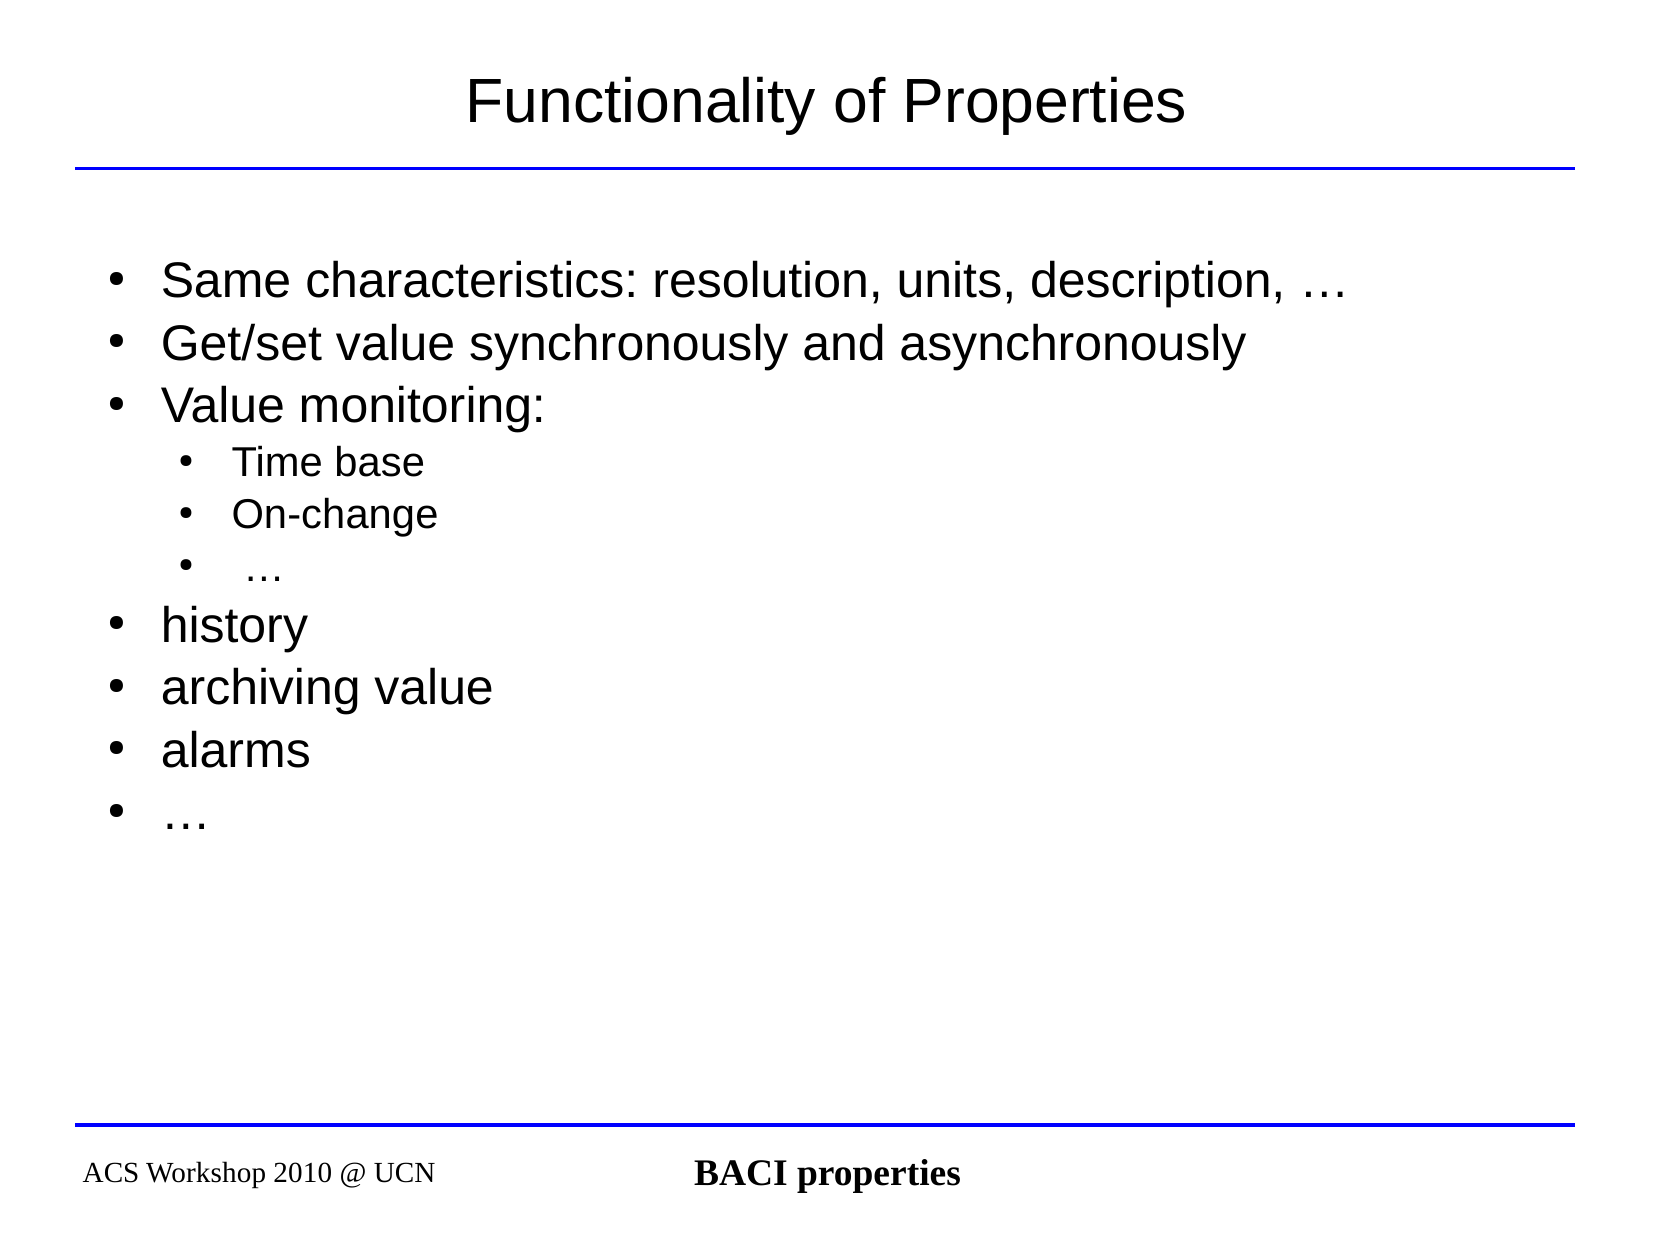

# Functionality of Properties
Same characteristics: resolution, units, description, …
Get/set value synchronously and asynchronously
Value monitoring:
Time base
On-change
 …
history
archiving value
alarms
…